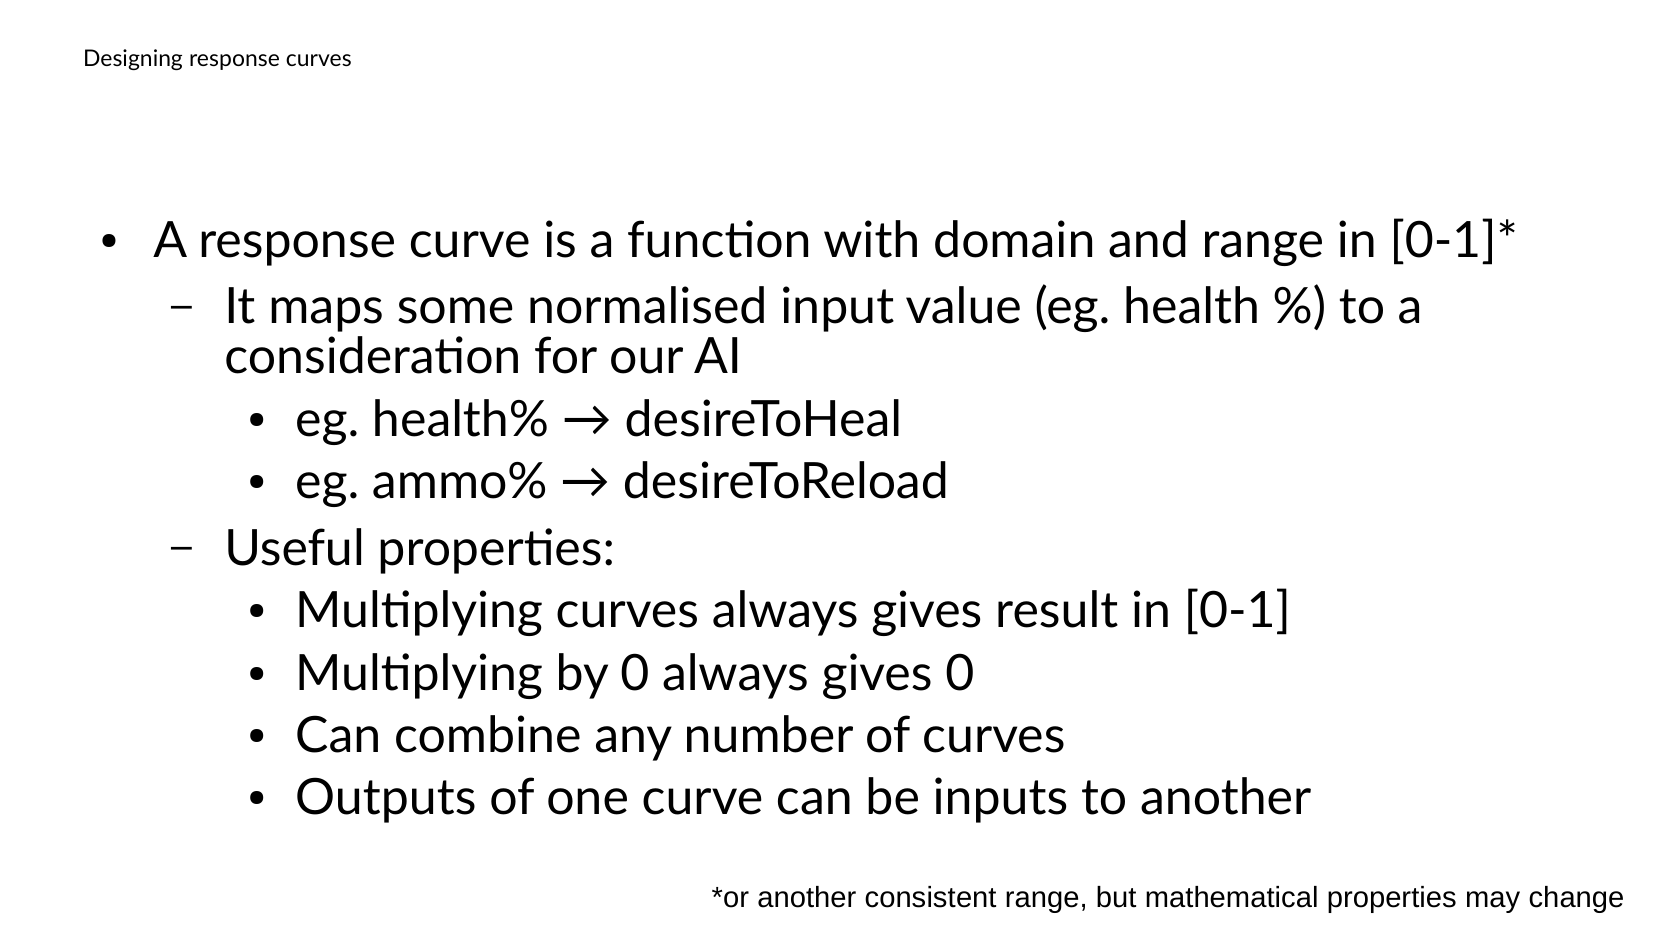

# Designing response curves
A response curve is a function with domain and range in [0-1]*
It maps some normalised input value (eg. health %) to a consideration for our AI
eg. health% → desireToHeal
eg. ammo% → desireToReload
Useful properties:
Multiplying curves always gives result in [0-1]
Multiplying by 0 always gives 0
Can combine any number of curves
Outputs of one curve can be inputs to another
*or another consistent range, but mathematical properties may change